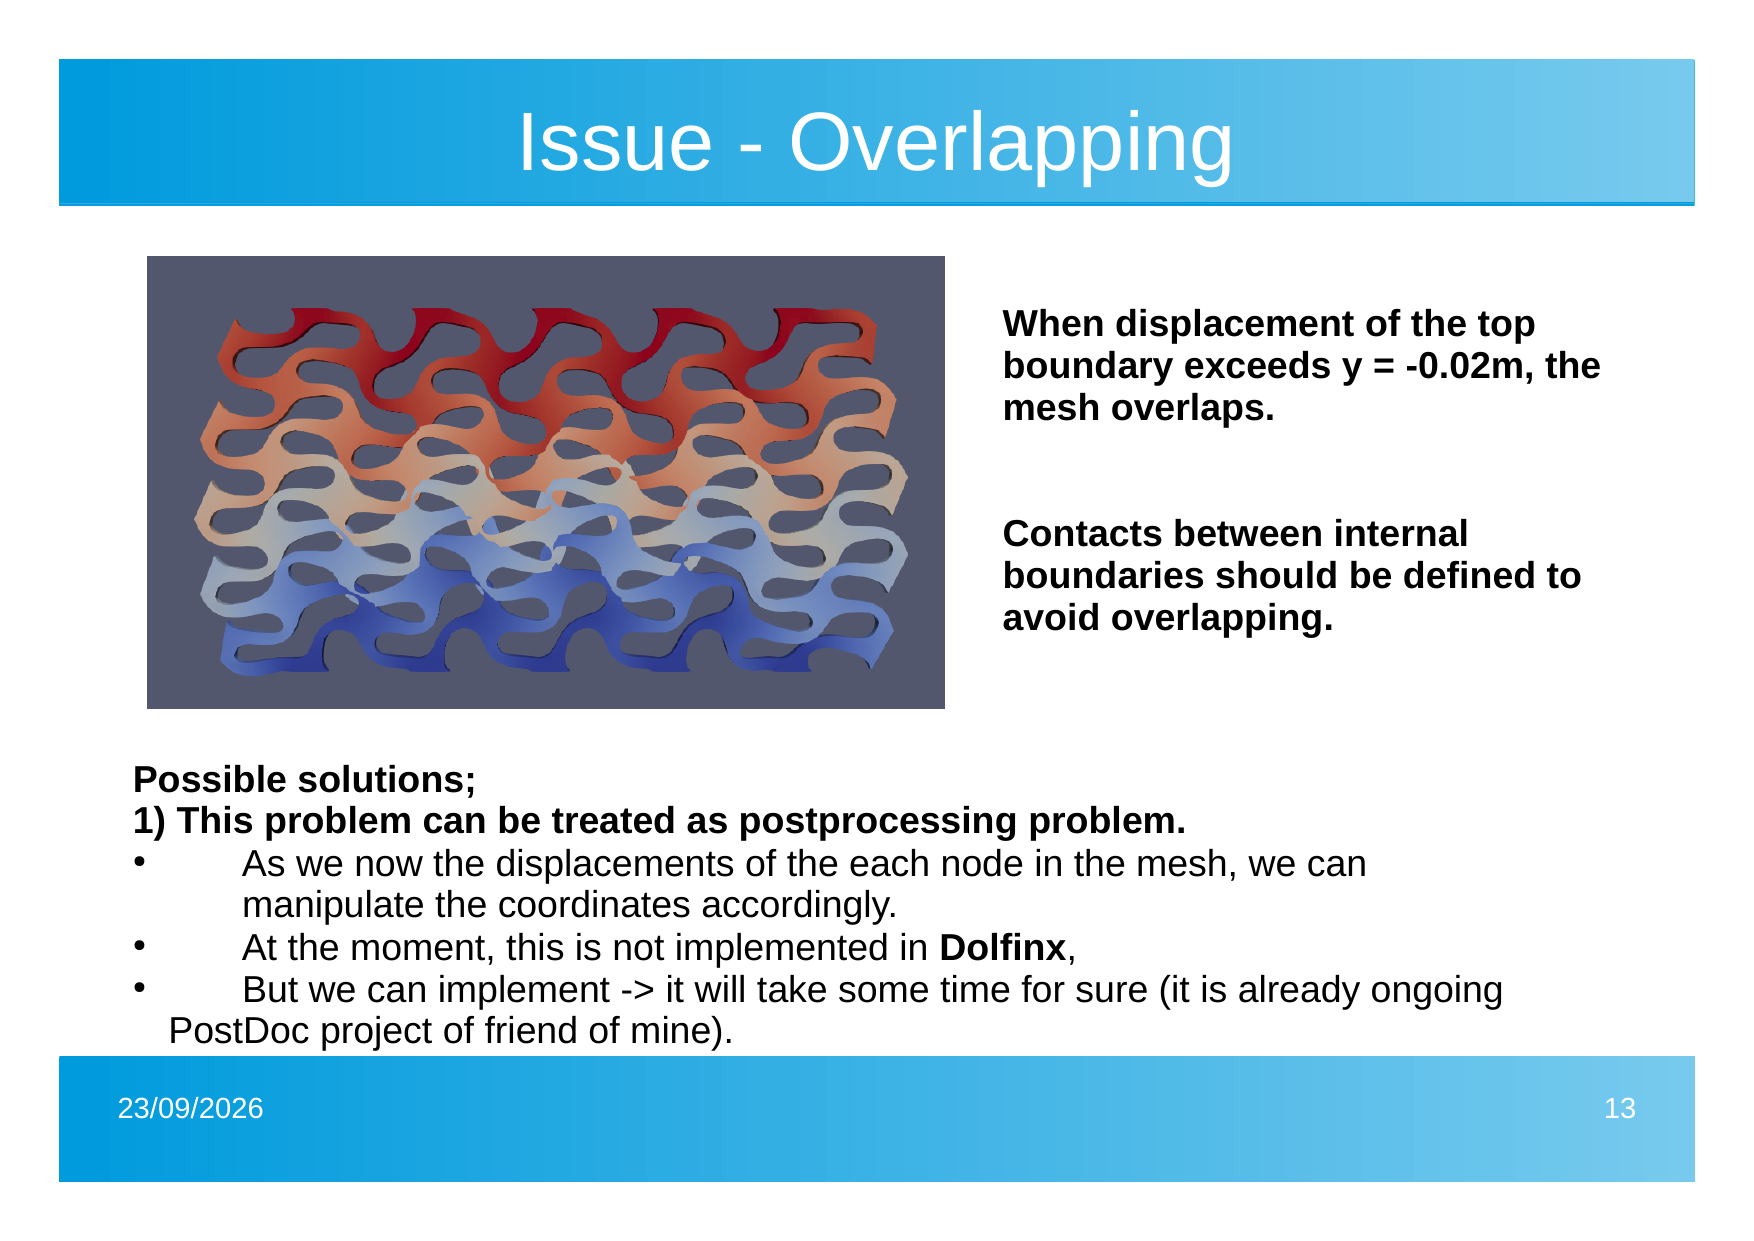

# Issue - Overlapping
When displacement of the top boundary exceeds y = -0.02m, the mesh overlaps.
Contacts between internal boundaries should be defined to avoid overlapping.
Possible solutions;
1) This problem can be treated as postprocessing problem.
 As we now the displacements of the each node in the mesh, we can 			manipulate the coordinates accordingly.
 At the moment, this is not implemented in Dolfinx,
 	But we can implement -> it will take some time for sure (it is already ongoing PostDoc project of friend of mine).
13